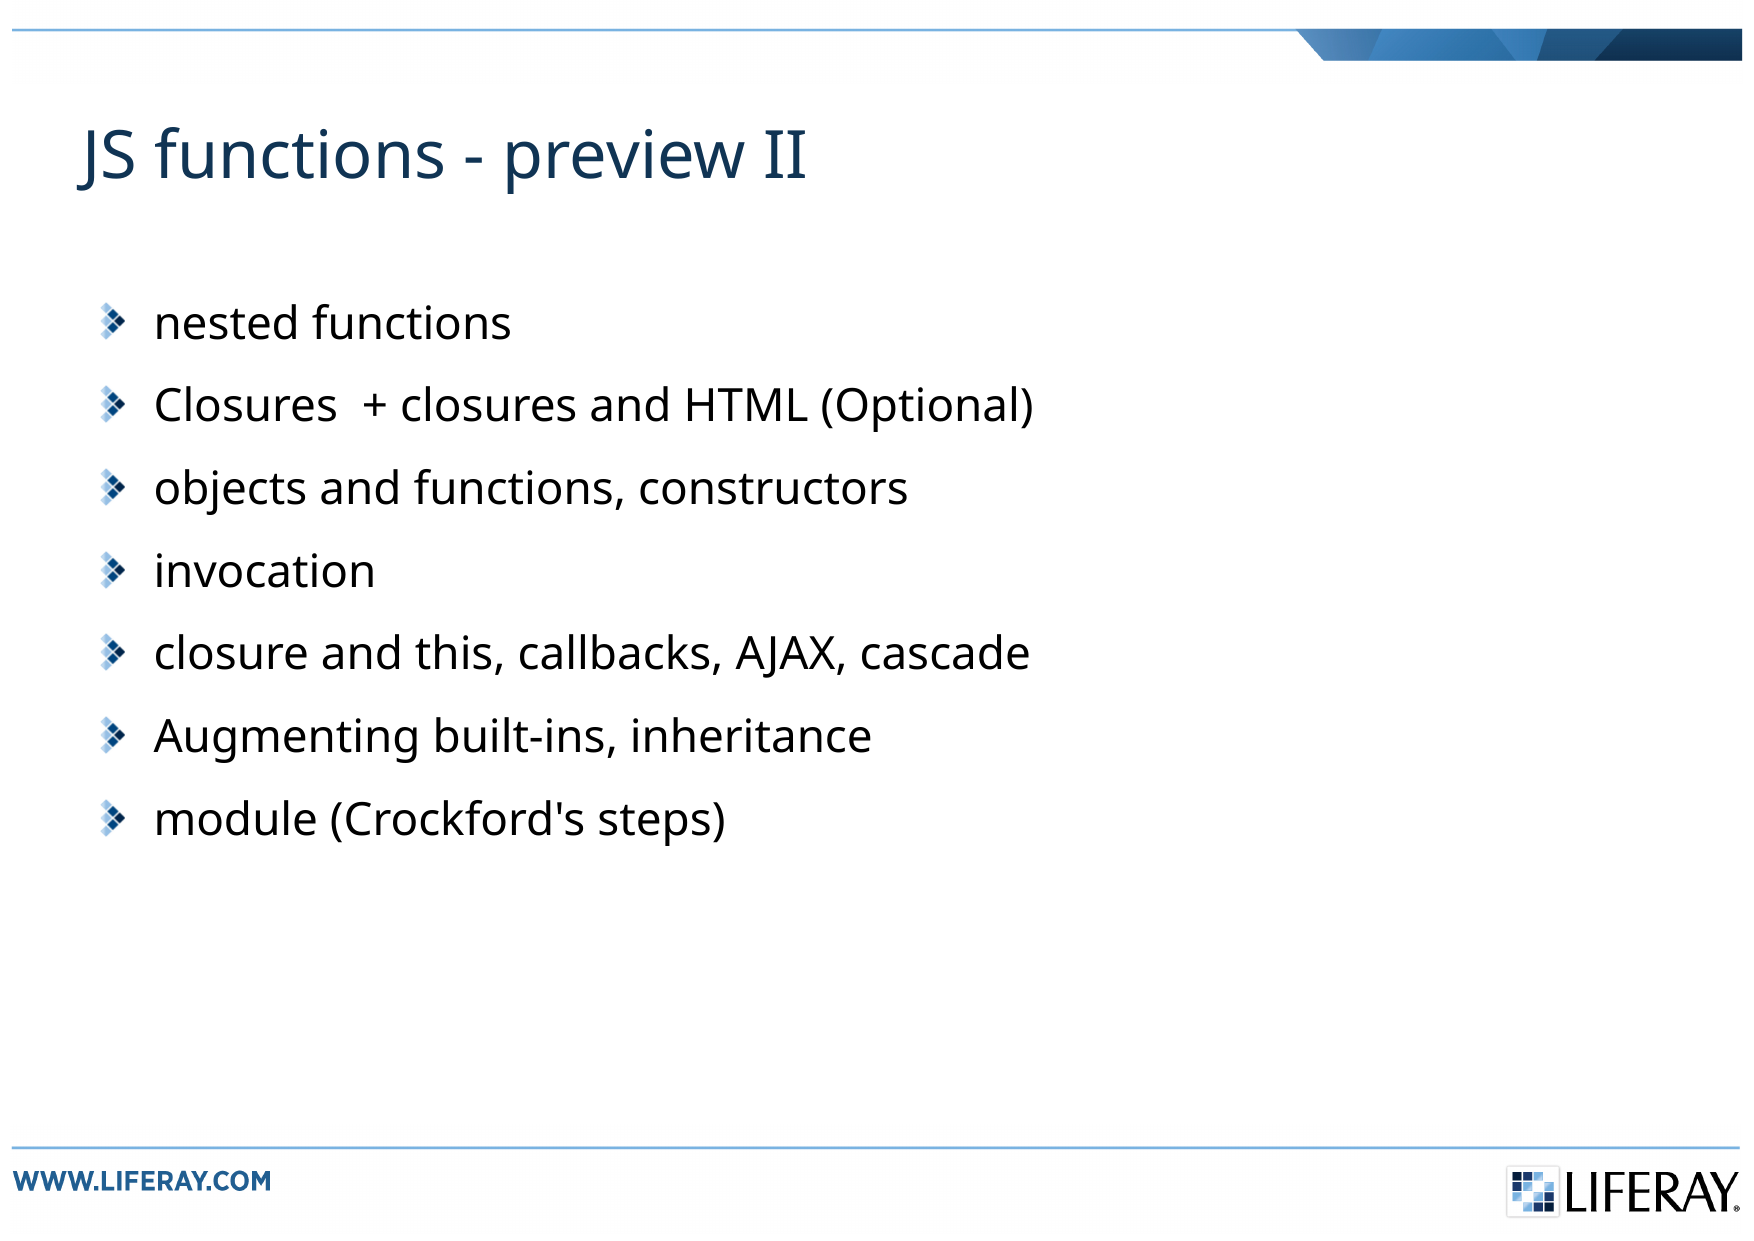

# JS functions - preview II
nested functions
Closures + closures and HTML (Optional)
objects and functions, constructors
invocation
closure and this, callbacks, AJAX, cascade
Augmenting built-ins, inheritance
module (Crockford's steps)